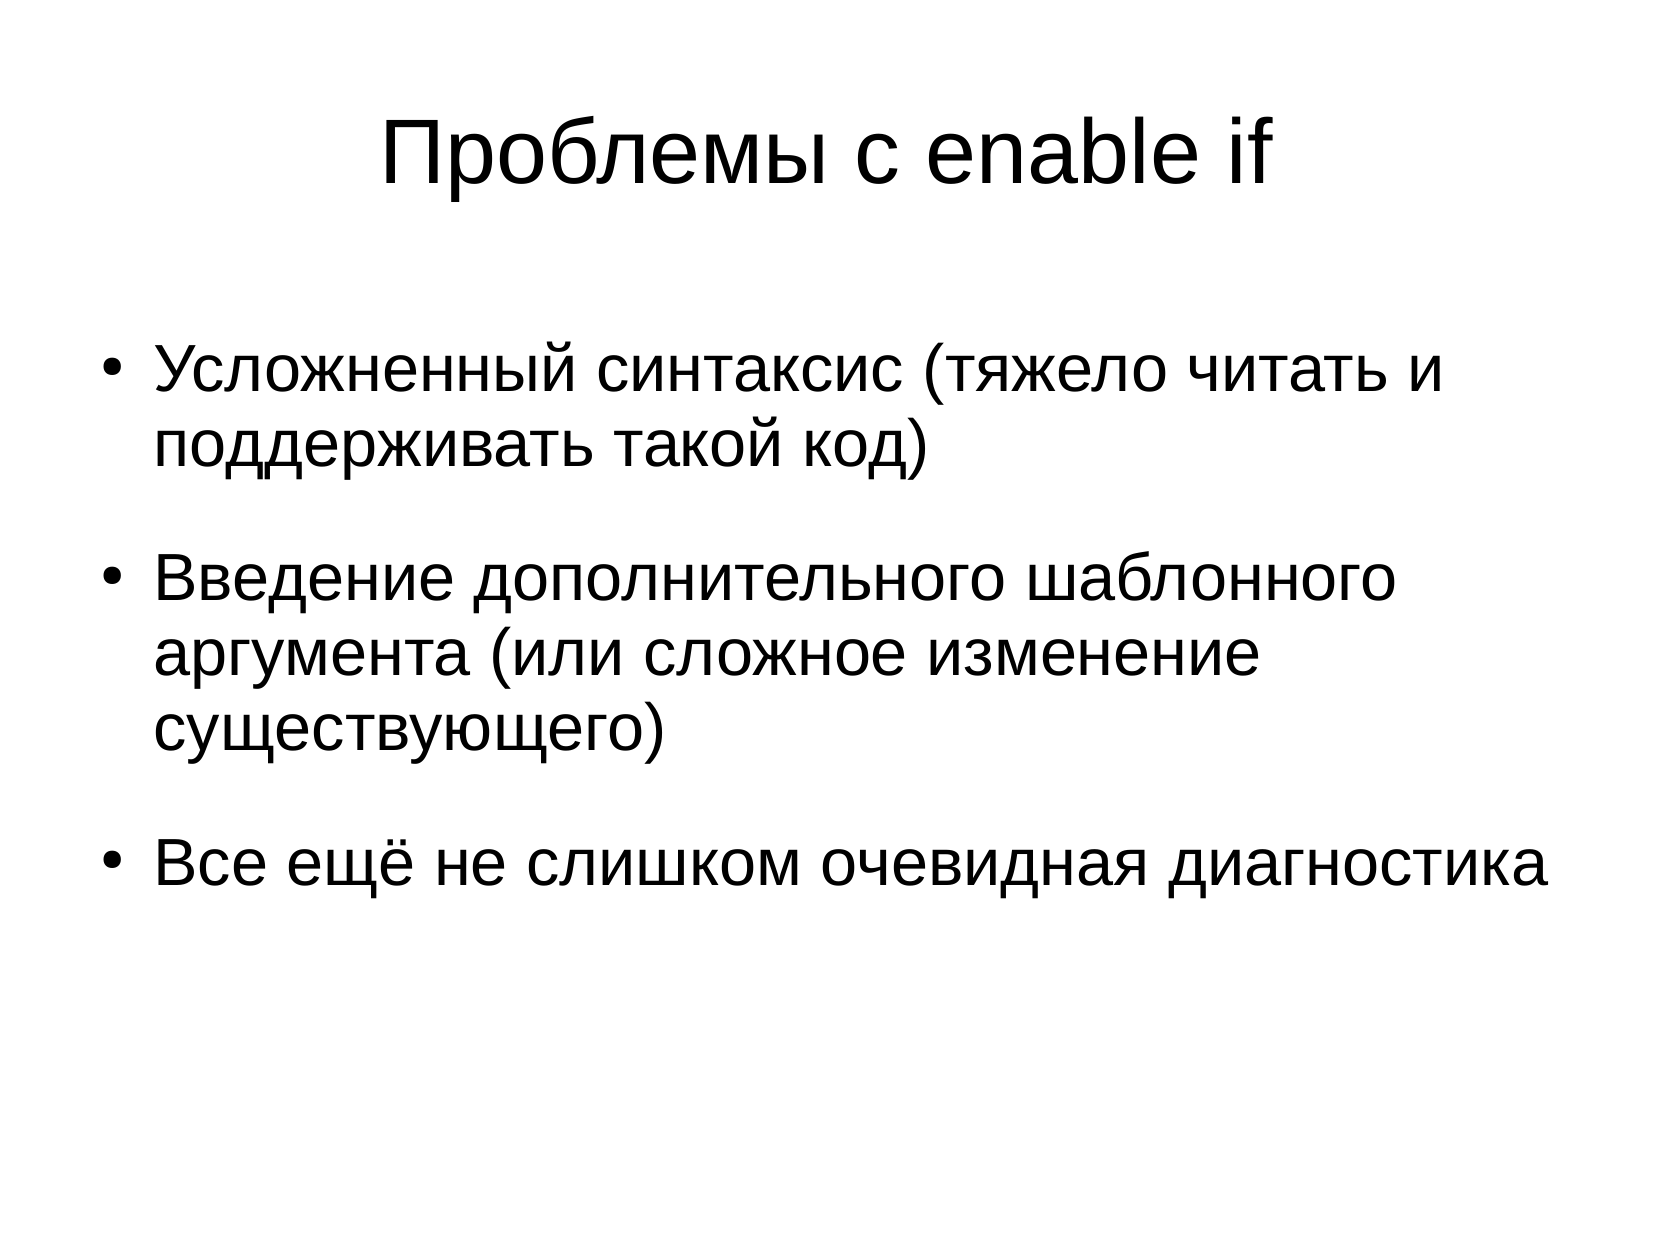

# Проблемы с enable if
Усложненный синтаксис (тяжело читать и поддерживать такой код)
Введение дополнительного шаблонного аргумента (или сложное изменение существующего)
Все ещё не слишком очевидная диагностика